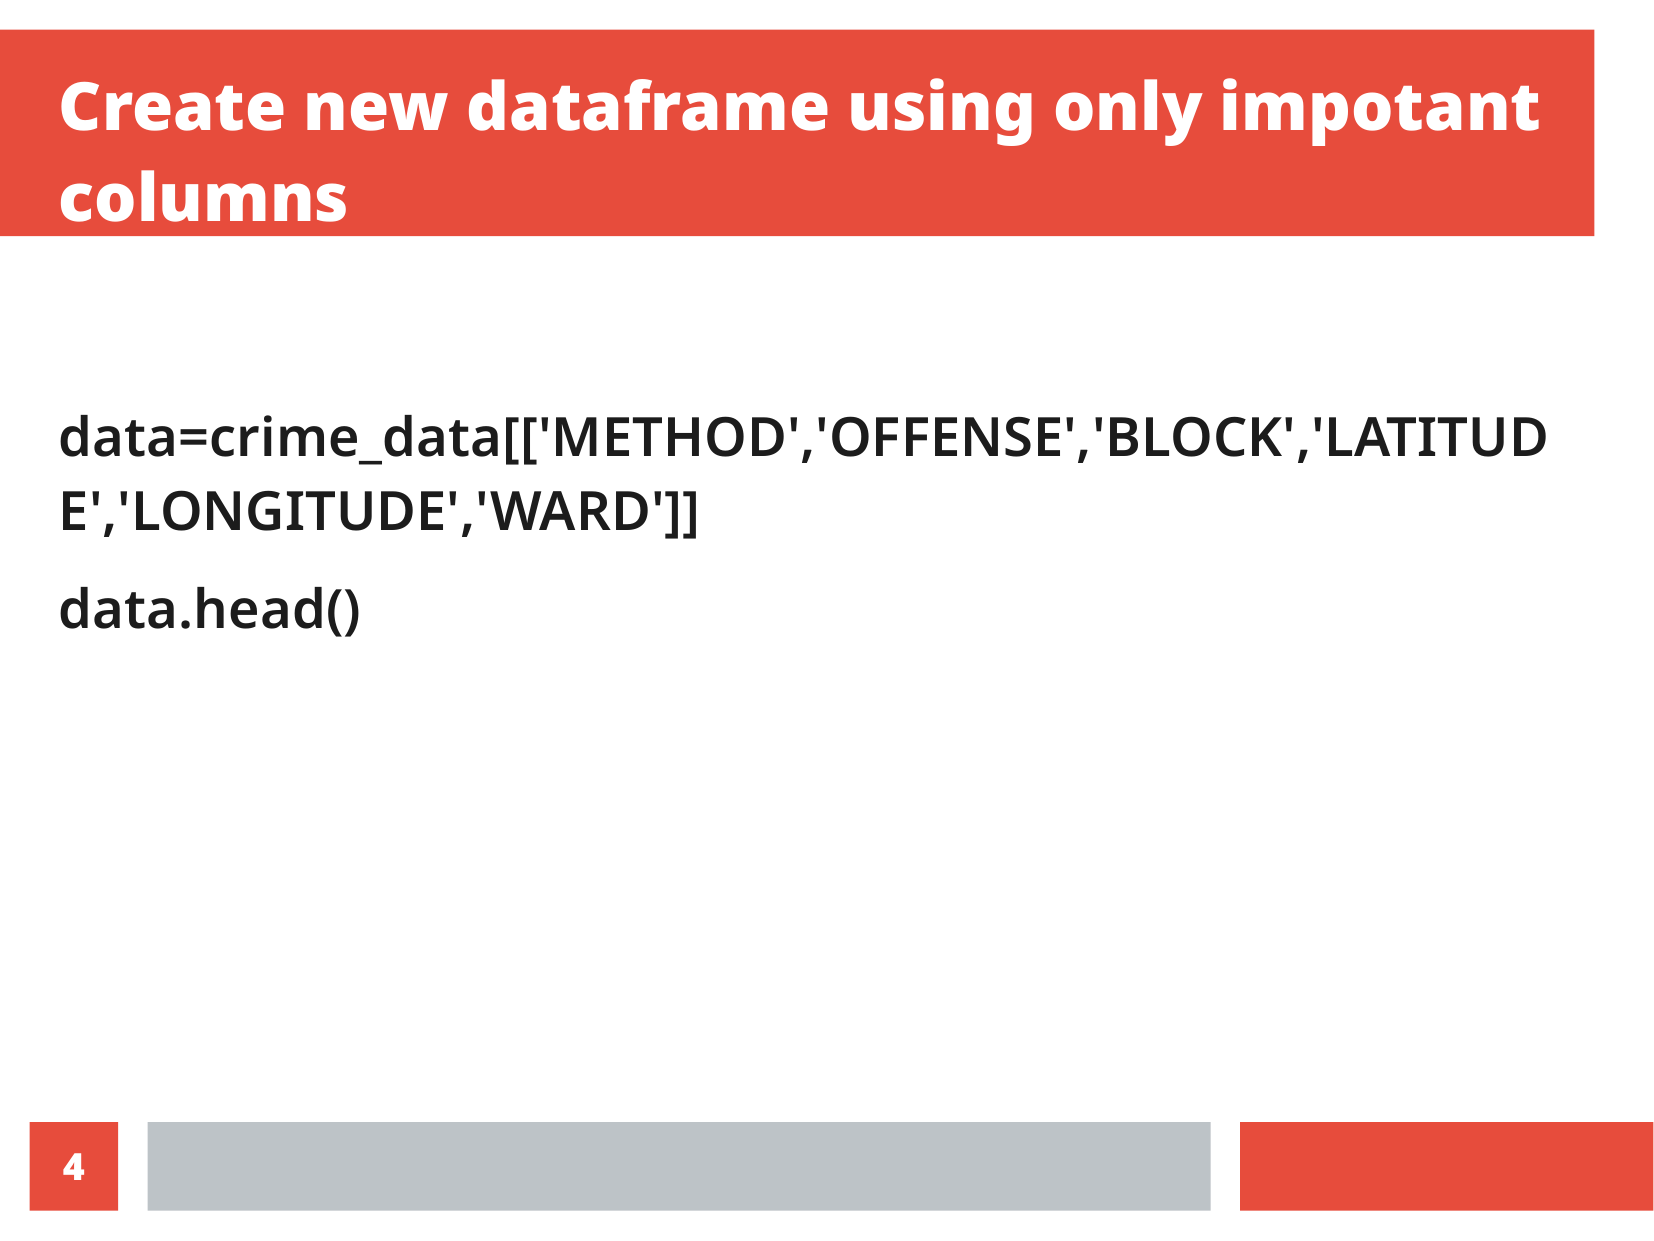

# Create new dataframe using only impotant columns
 data=crime_data[['METHOD','OFFENSE','BLOCK','LATITUDE','LONGITUDE','WARD']]
data.head()
4